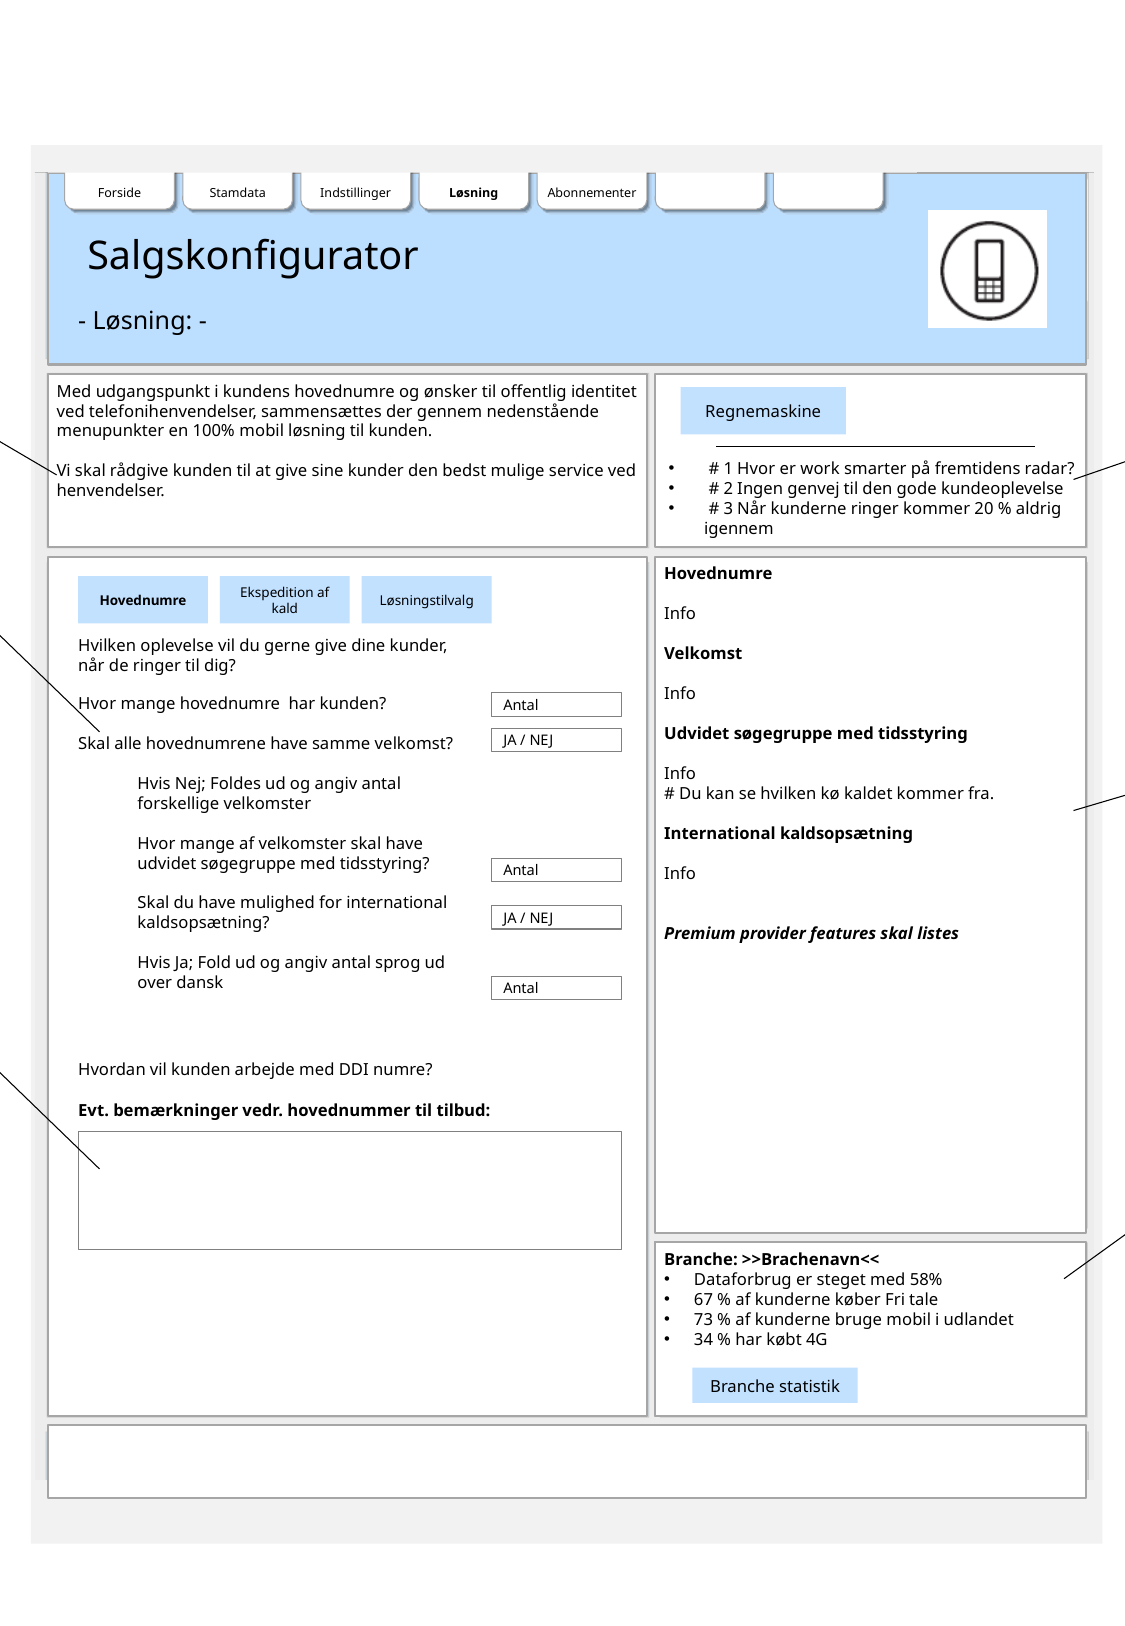

Forside
Stamdata
Indstillinger
Løsning
Abonnementer
Salgskonfigurator
- Løsning: -
Med udgangspunkt i kundens hovednumre og ønsker til offentlig identitet ved telefonihenvendelser, sammensættes der gennem nedenstående menupunkter en 100% mobil løsning til kunden.
Vi skal rådgive kunden til at give sine kunder den bedst mulige service ved henvendelser.
Regnemaskine
Top 3 artikler fra TDC Perspektiv
Introduktion til øverste menupunkt
 # 1 Hvor er work smarter på fremtidens radar?
 # 2 Ingen genvej til den gode kundeoplevelse
 # 3 Når kunderne ringer kommer 20 % aldrig igennem
Hovednumre
Info
Velkomst
Info
Udvidet søgegruppe med tidsstyring
Info
# Du kan se hvilken kø kaldet kommer fra.
International kaldsopsætning
Info
Premium provider features skal listes
Hovednumre
Ekspedition af kald
Løsningstilvalg
Spørgsmål kunden omkring hovednumre samt hvordan kunderne skal opleve det at ringe til virksomheden
Hvilken oplevelse vil du gerne give dine kunder, når de ringer til dig?
Hvor mange hovednumre har kunden?
Skal alle hovednumrene have samme velkomst?
Hvis Nej; Foldes ud og angiv antal forskellige velkomster
Hvor mange af velkomster skal have udvidet søgegruppe med tidsstyring?
Skal du have mulighed for international kaldsopsætning?
Hvis Ja; Fold ud og angiv antal sprog ud over dansk
Antal
JA / NEJ
Guide til under menupunkter
Antal
JA / NEJ
Antal
Anvendes til tilbud tastebilag og egen ”Notes blok”
Hvordan vil kunden arbejde med DDI numre?
Evt. bemærkninger vedr. hovednummer til tilbud:
Relevant Branche viden /top 5 + mulighed for udvidet information!
Mulighed for at skjule hvis ej interessant
Branche: >>Brachenavn<<
Dataforbrug er steget med 58%
67 % af kunderne køber Fri tale
73 % af kunderne bruge mobil i udlandet
34 % har købt 4G
Branche statistik
Tilføj titel i sidehoved / sidefod